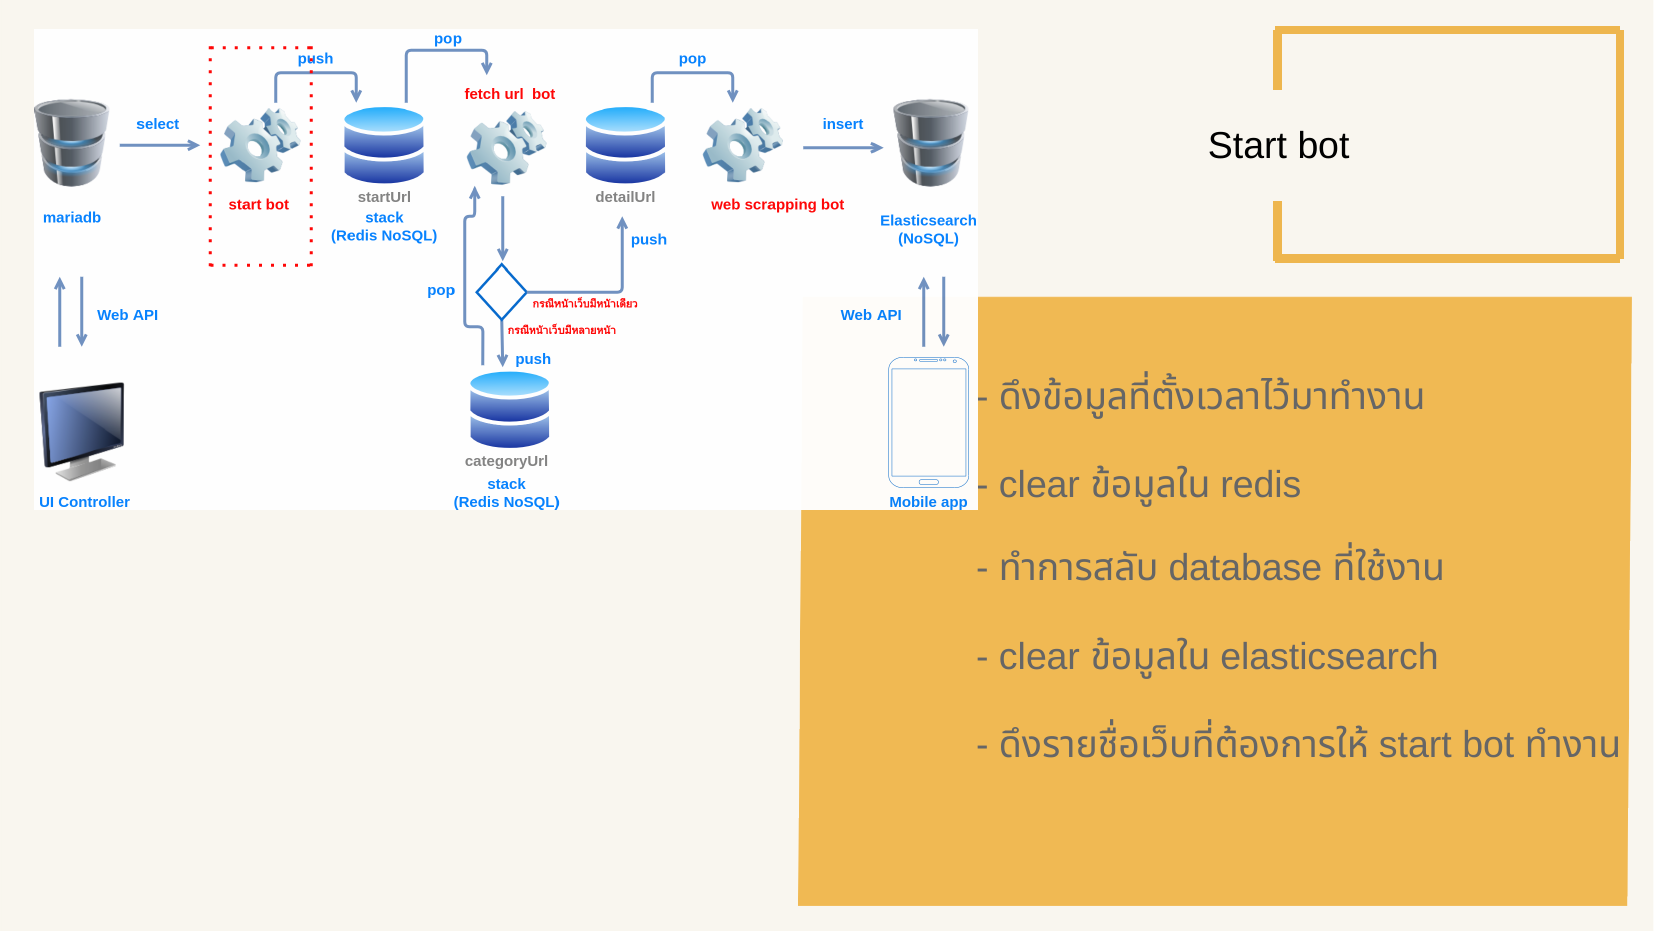

Start bot
- ดึงข้อมูลที่ตั้งเวลาไว้มาทำงาน
- clear ข้อมูลใน redis
- ทำการสลับ database ที่ใช้งาน
- clear ข้อมูลใน elasticsearch
- ดึงรายชื่อเว็บที่ต้องการให้ start bot ทำงาน